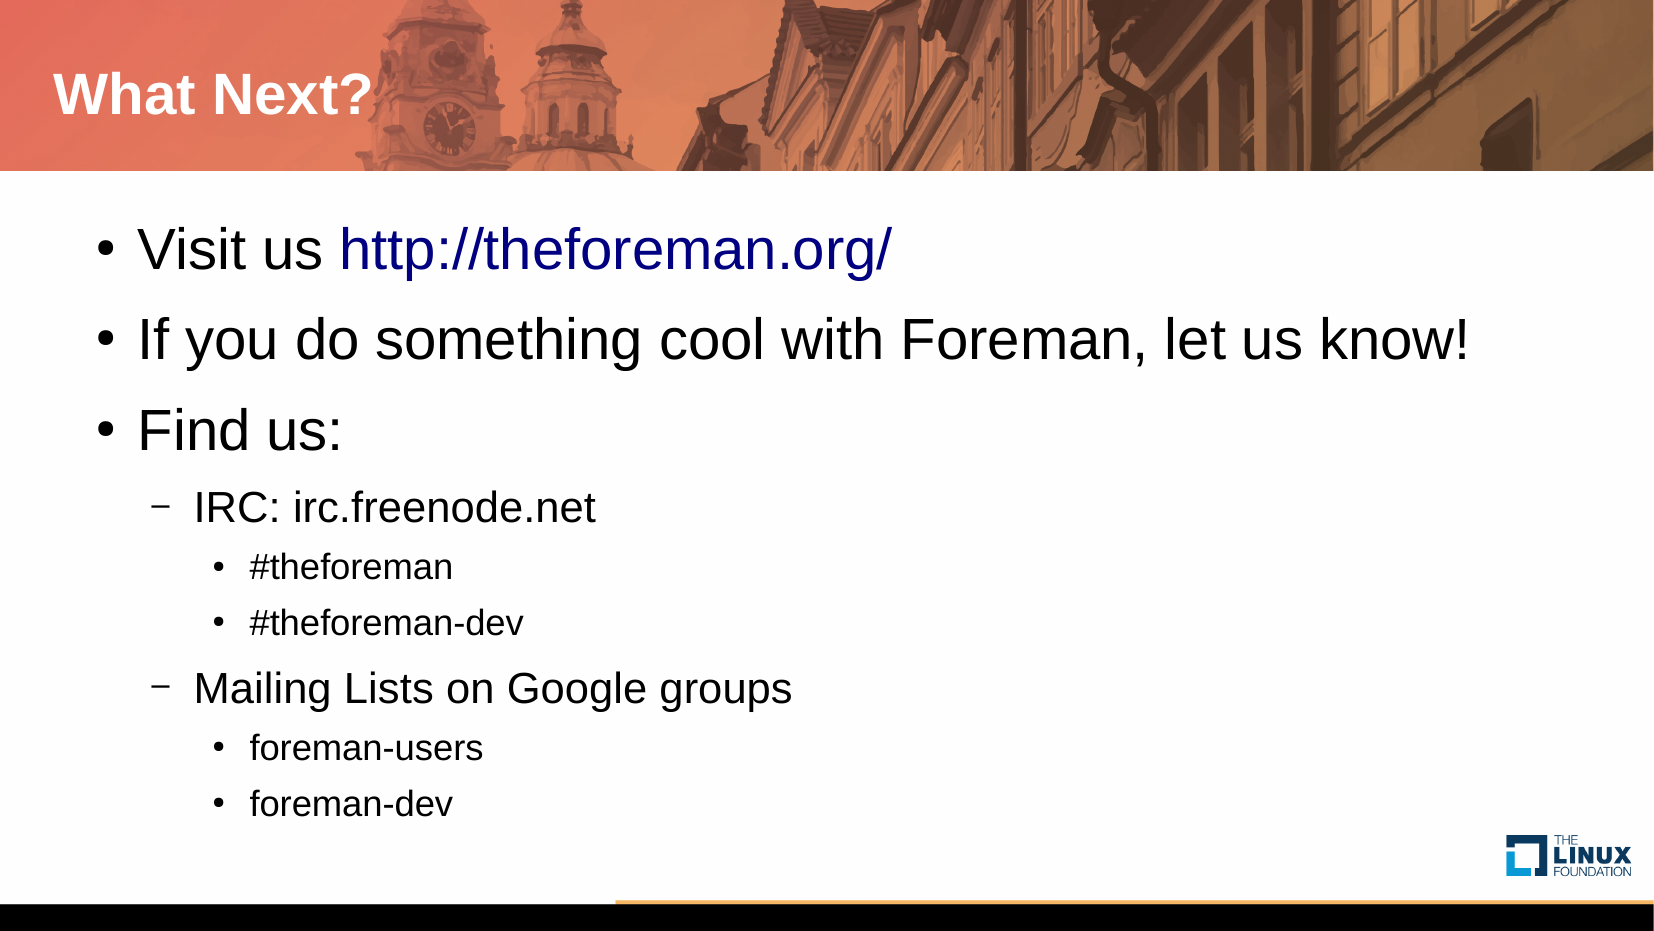

# What Next?
Visit us http://theforeman.org/
If you do something cool with Foreman, let us know!
Find us:
IRC: irc.freenode.net
#theforeman
#theforeman-dev
Mailing Lists on Google groups
foreman-users
foreman-dev